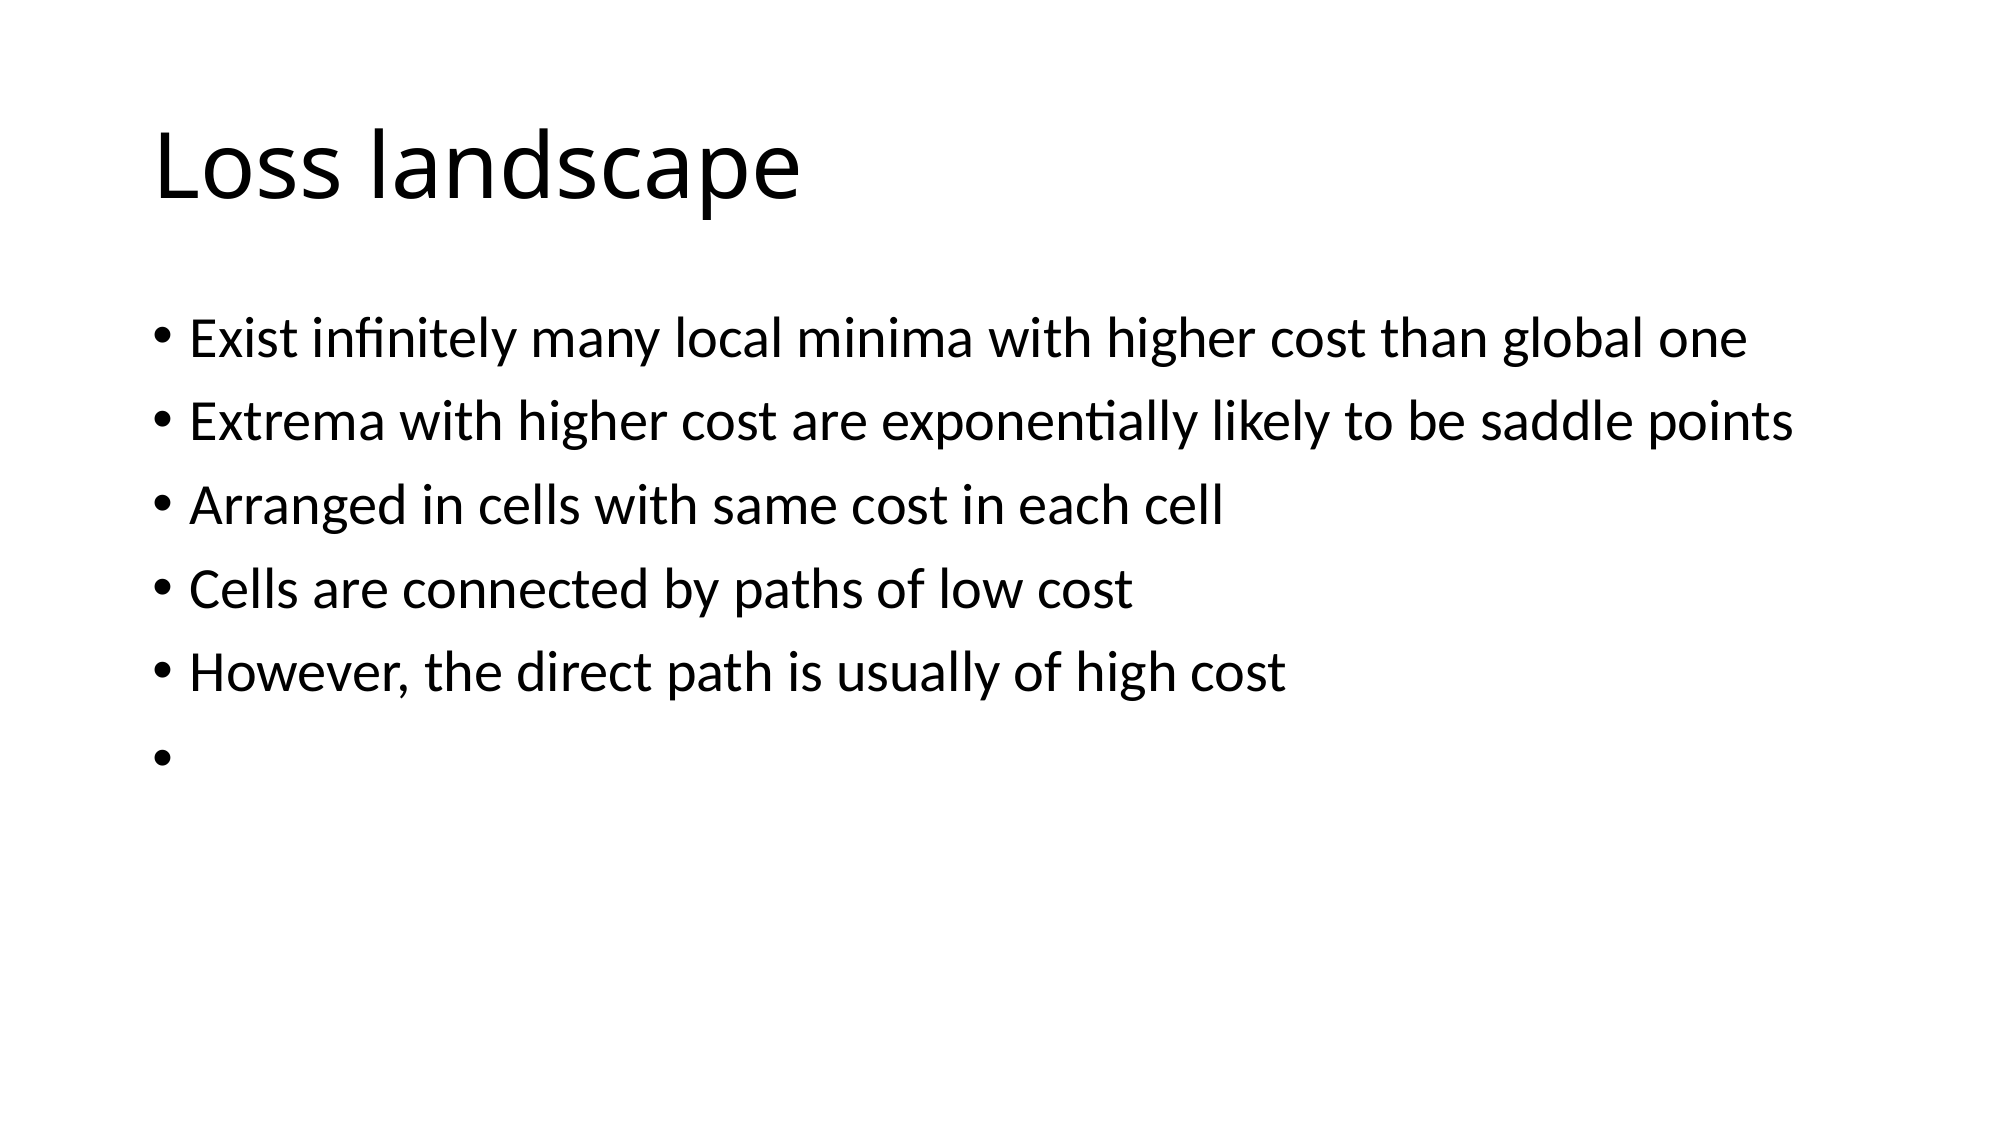

# Loss landscape
Exist infinitely many local minima with higher cost than global one
Extrema with higher cost are exponentially likely to be saddle points
Arranged in cells with same cost in each cell
Cells are connected by paths of low cost
However, the direct path is usually of high cost